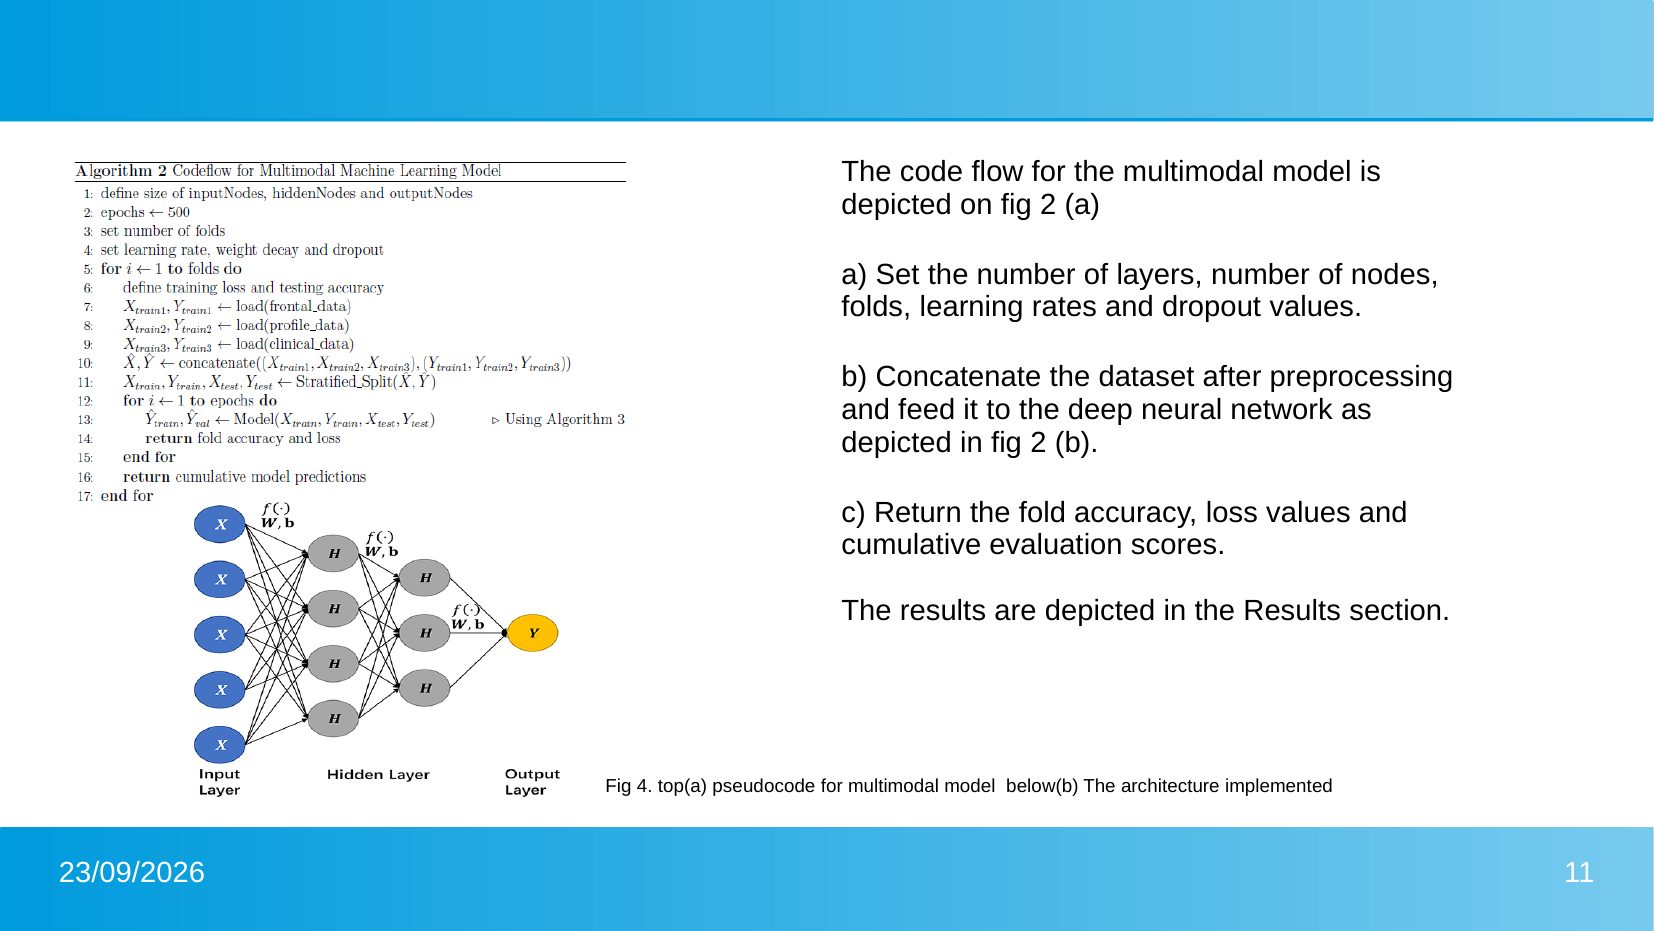

The code flow for the multimodal model is depicted on fig 2 (a)
a) Set the number of layers, number of nodes, folds, learning rates and dropout values.
b) Concatenate the dataset after preprocessing and feed it to the deep neural network as depicted in fig 2 (b).
c) Return the fold accuracy, loss values and cumulative evaluation scores.
The results are depicted in the Results section.
Fig 4. top(a) pseudocode for multimodal model below(b) The architecture implemented
11